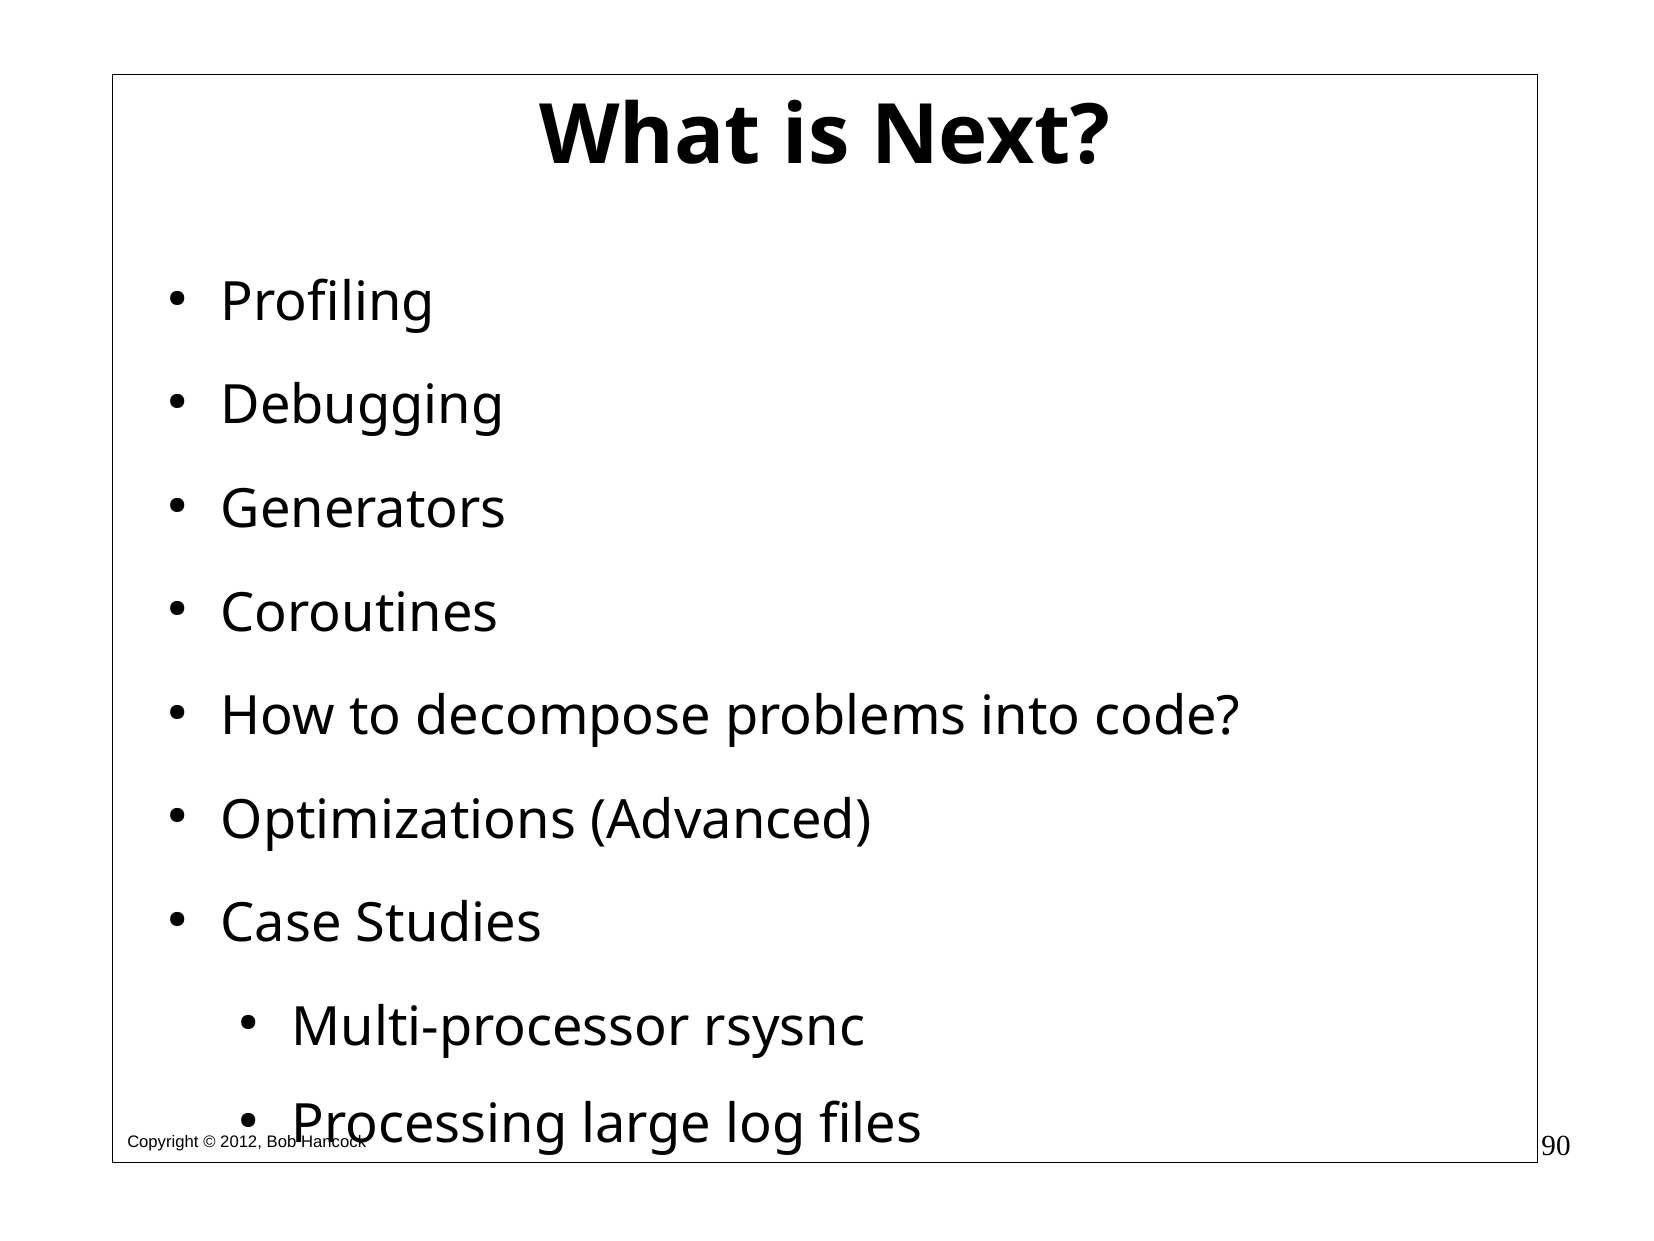

# What is Next?
Profiling
Debugging
Generators
Coroutines
How to decompose problems into code?
Optimizations (Advanced)
Case Studies
Multi-processor rsysnc
Processing large log files
Copyright © 2012, Bob Hancock
90